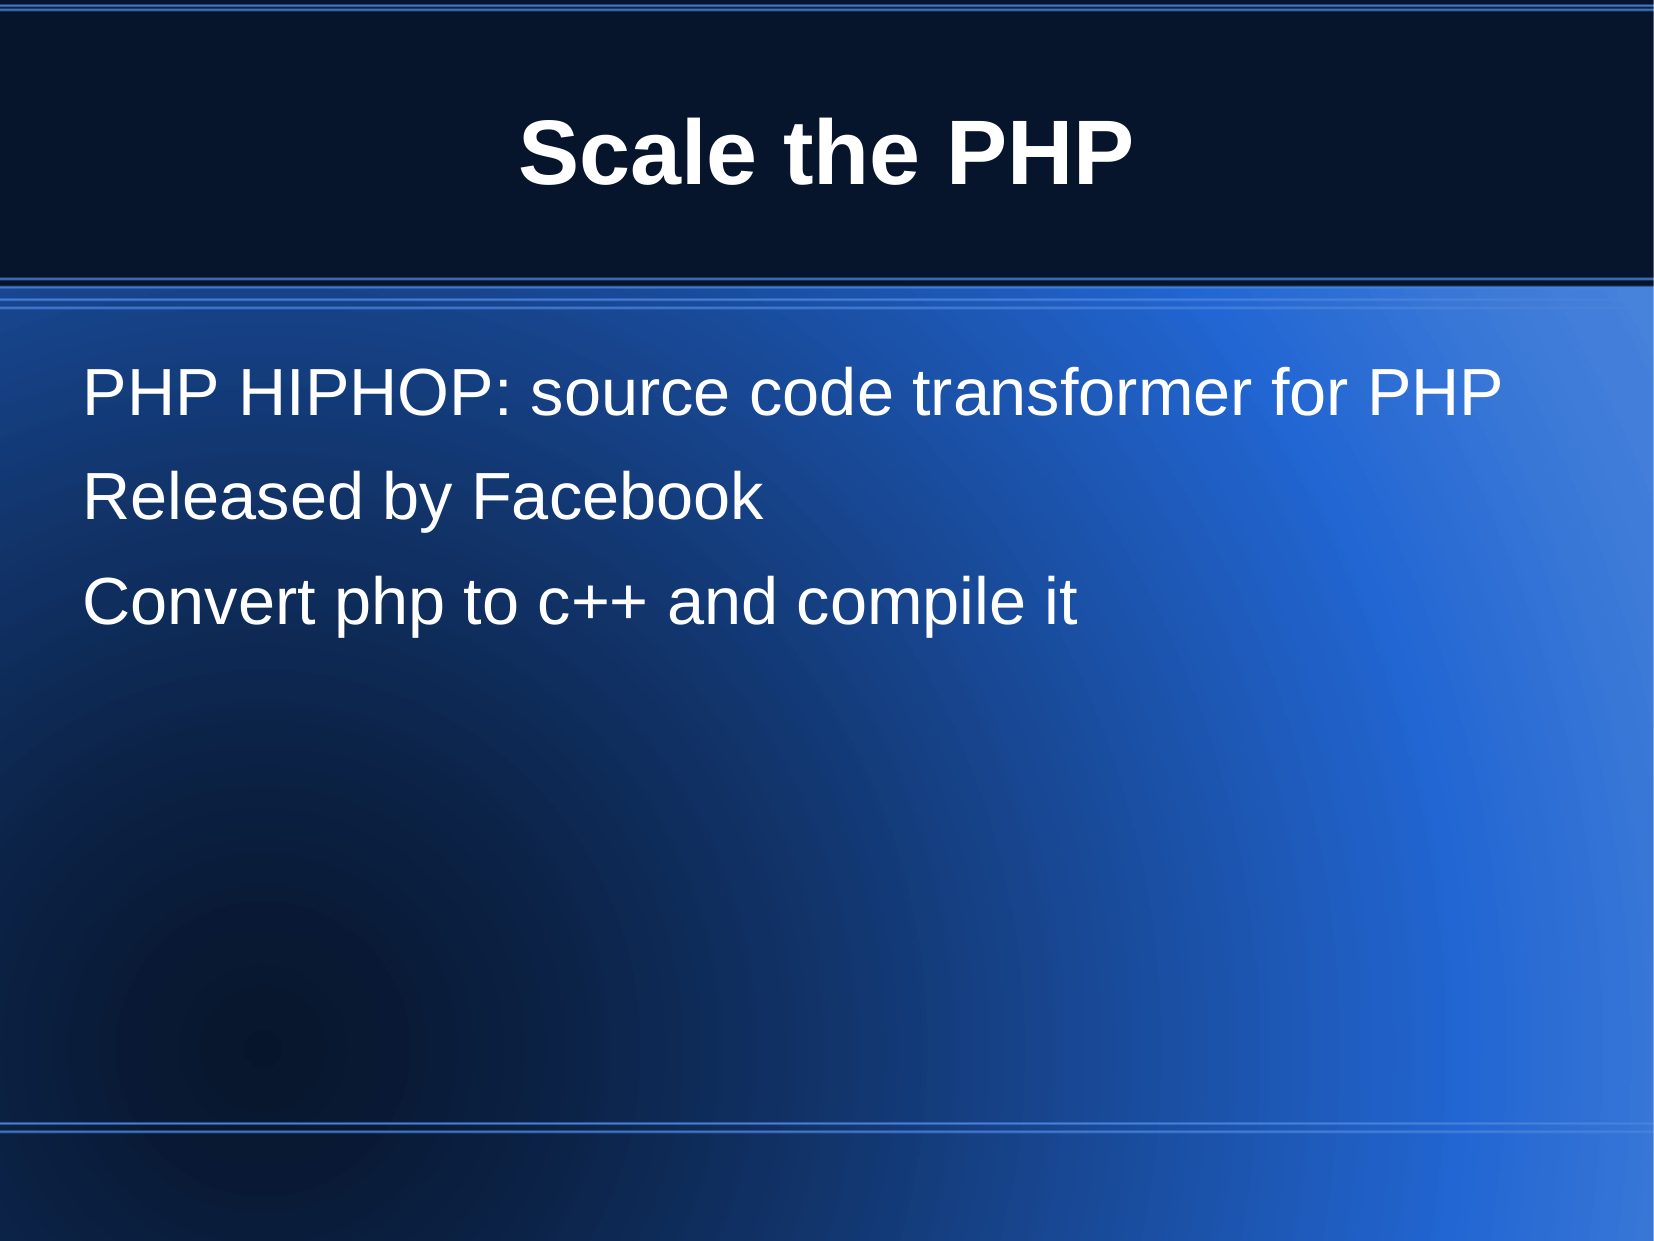

# Scale the PHP
PHP HIPHOP: source code transformer for PHP
Released by Facebook
Convert php to c++ and compile it